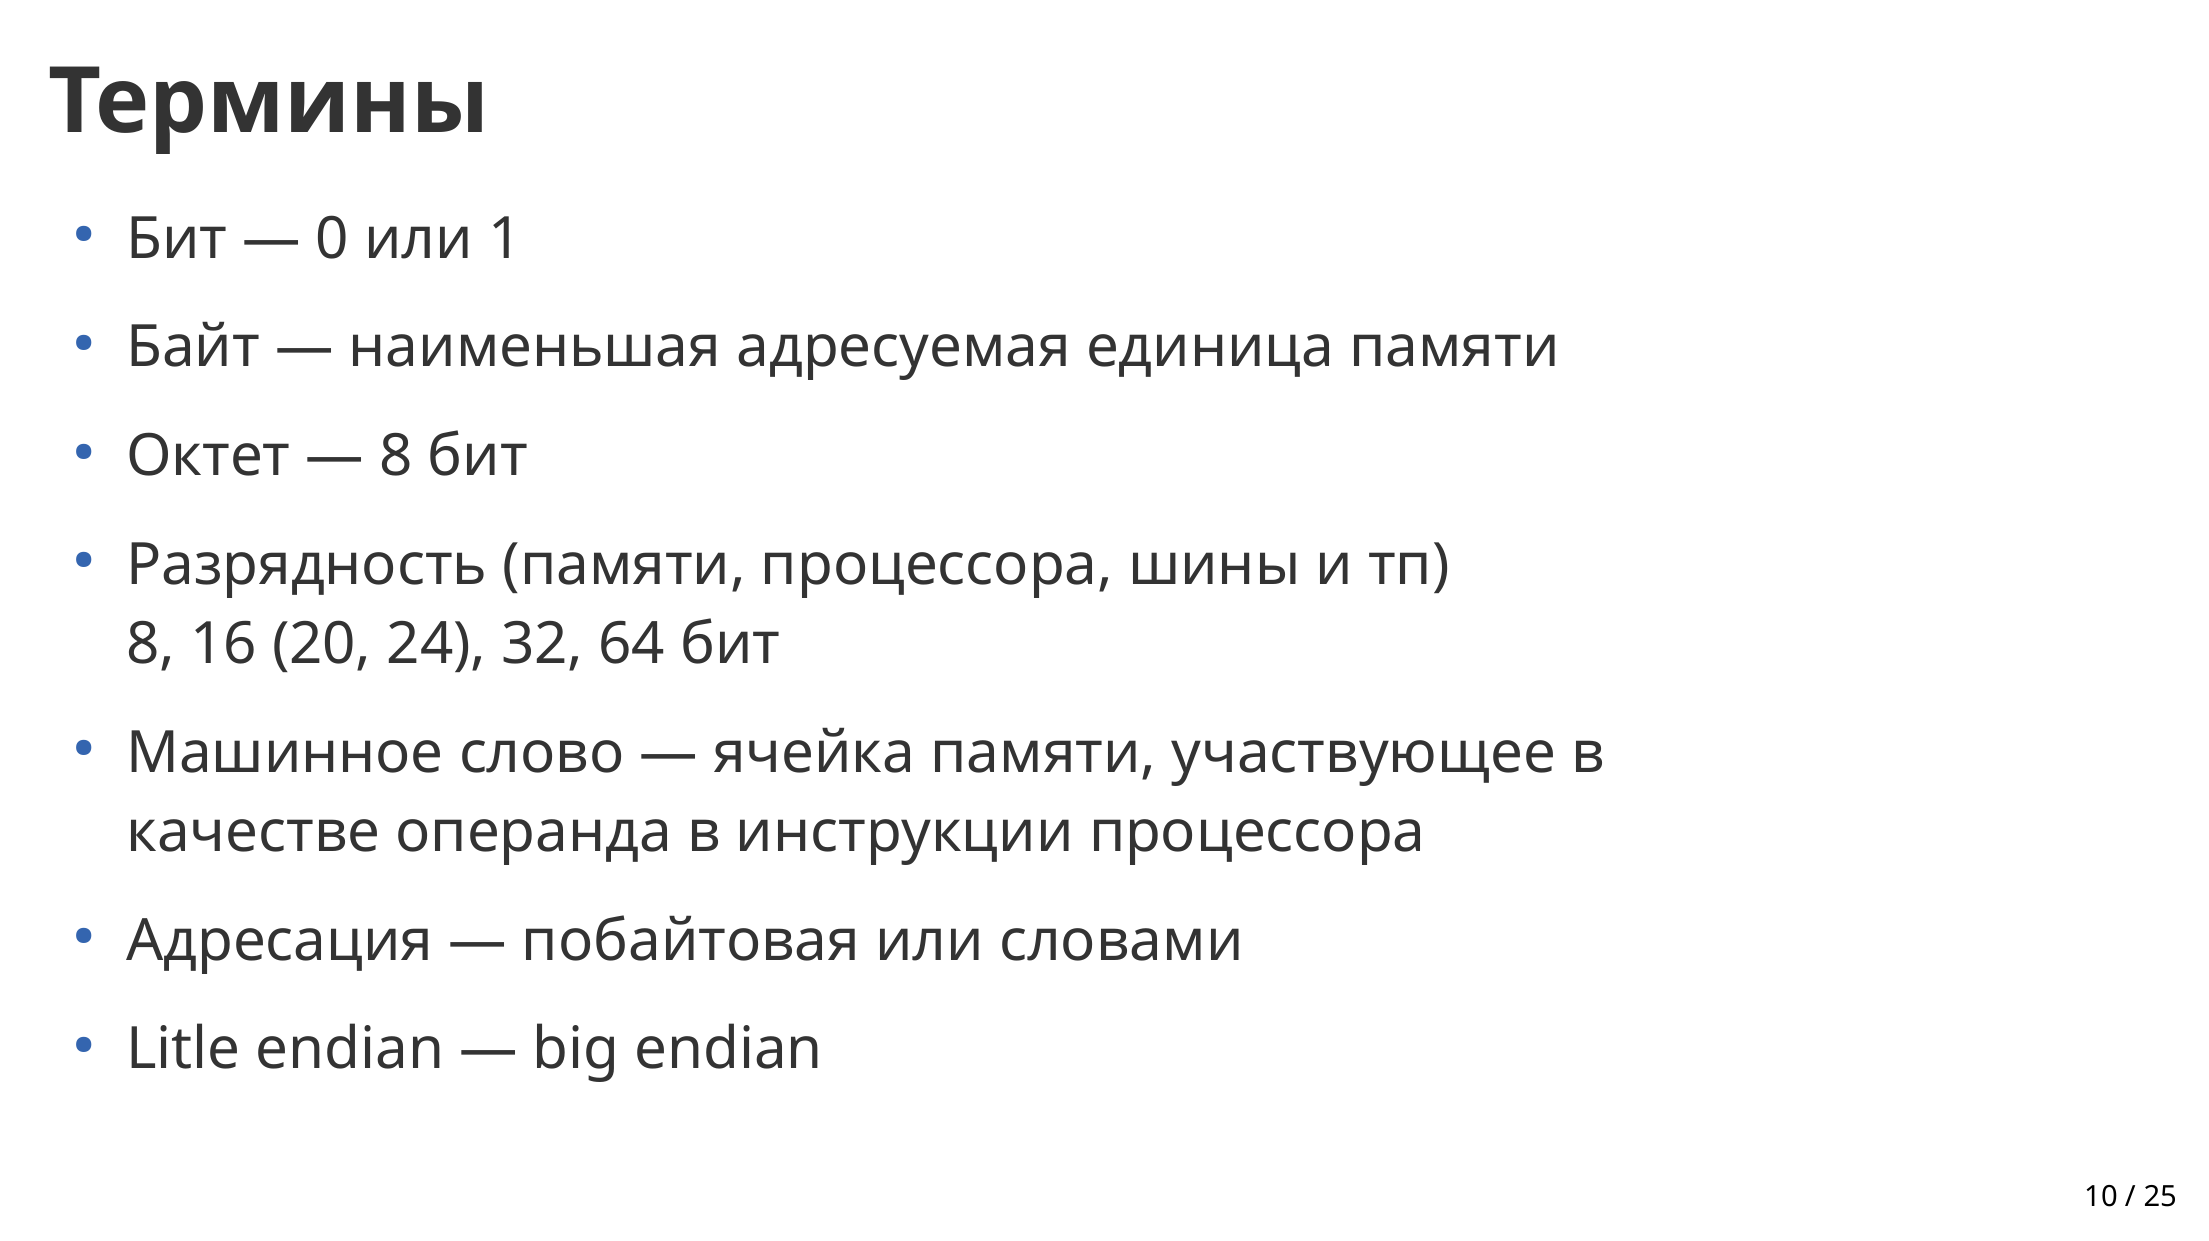

# Термины
Бит — 0 или 1
Байт — наименьшая адресуемая единица памяти
Октет — 8 бит
Разрядность (памяти, процессора, шины и тп)
8, 16 (20, 24), 32, 64 бит
Машинное слово — ячейка памяти, участвующее в качестве операнда в инструкции процессора
Адресация — побайтовая или словами
Litle endian — big endian
10